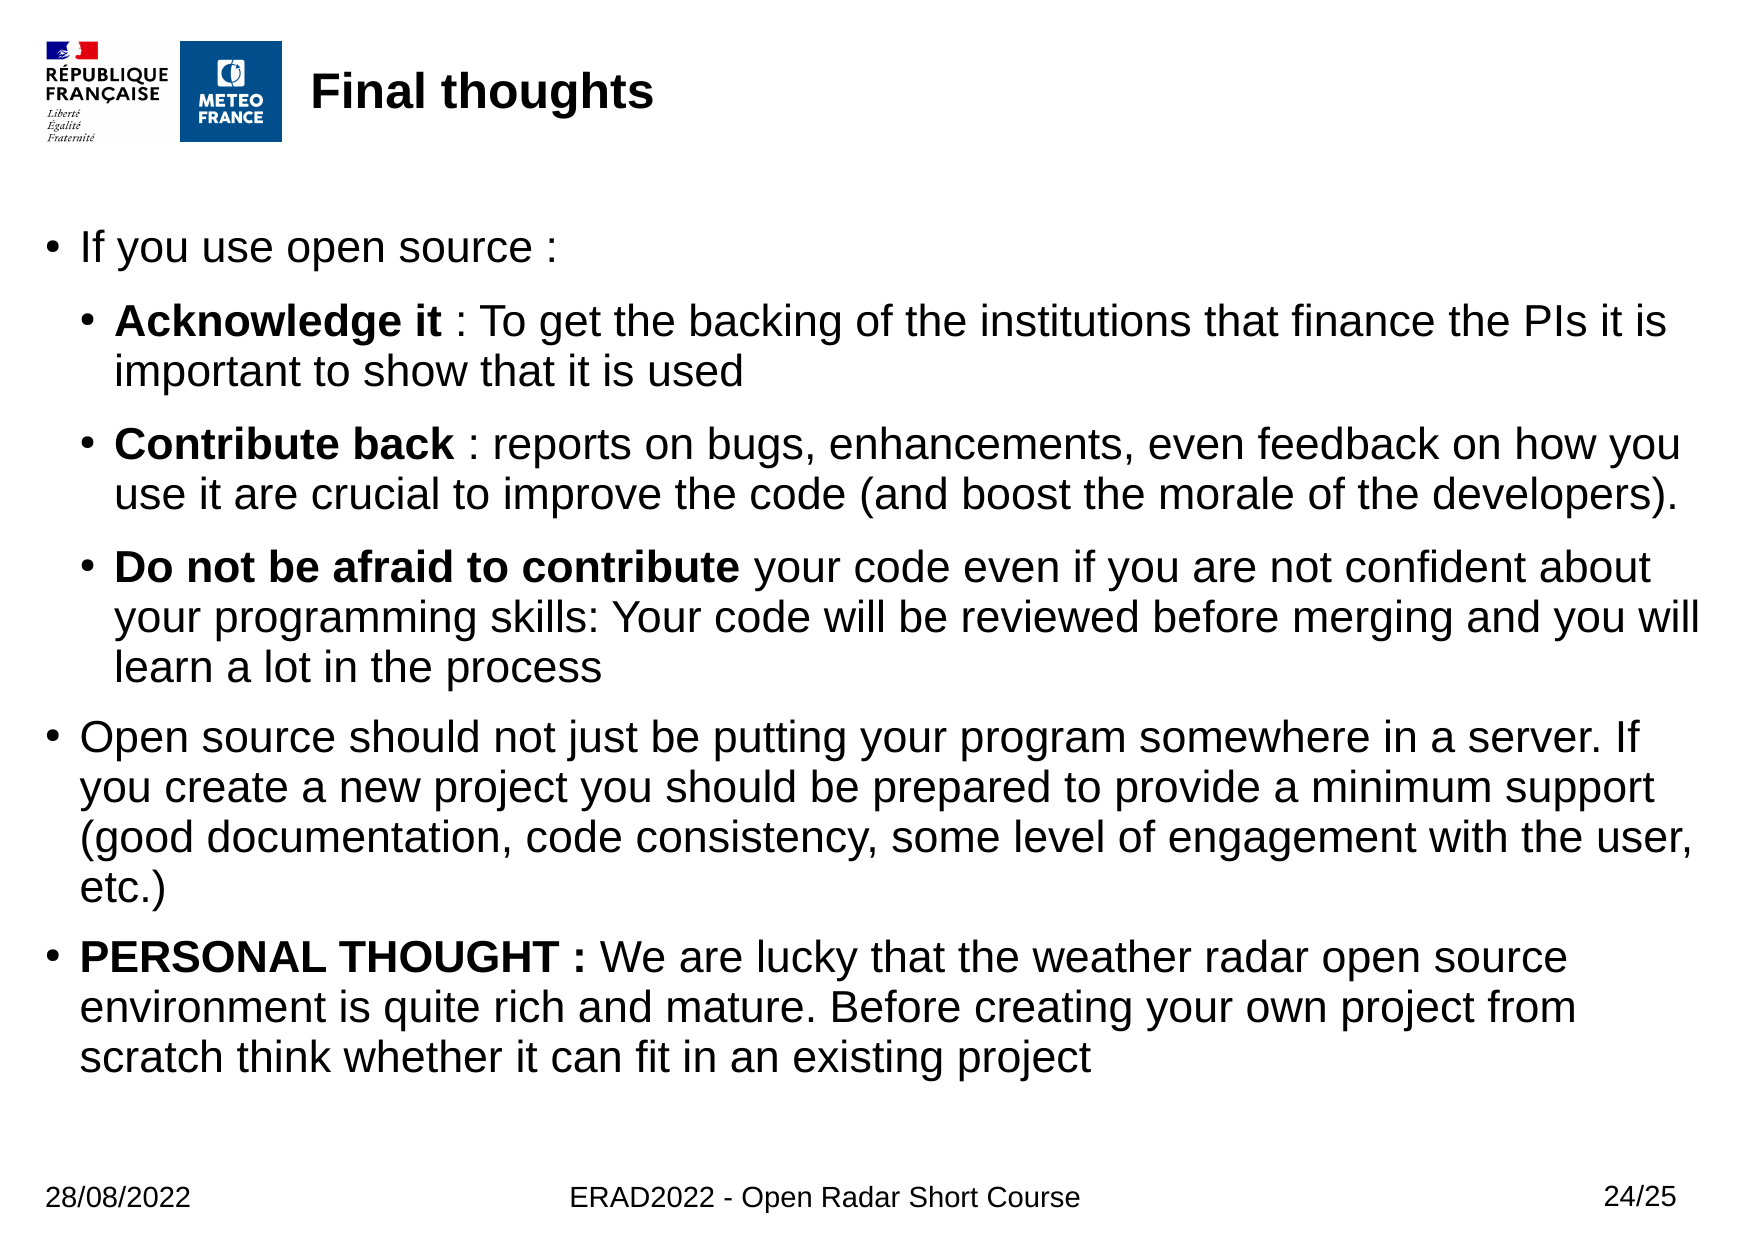

# Final thoughts
If you use open source :
Acknowledge it : To get the backing of the institutions that finance the PIs it is important to show that it is used
Contribute back : reports on bugs, enhancements, even feedback on how you use it are crucial to improve the code (and boost the morale of the developers).
Do not be afraid to contribute your code even if you are not confident about your programming skills: Your code will be reviewed before merging and you will learn a lot in the process
Open source should not just be putting your program somewhere in a server. If you create a new project you should be prepared to provide a minimum support (good documentation, code consistency, some level of engagement with the user, etc.)
PERSONAL THOUGHT : We are lucky that the weather radar open source environment is quite rich and mature. Before creating your own project from scratch think whether it can fit in an existing project
24
28/08/2022
ERAD2022 - Open Radar Short Course